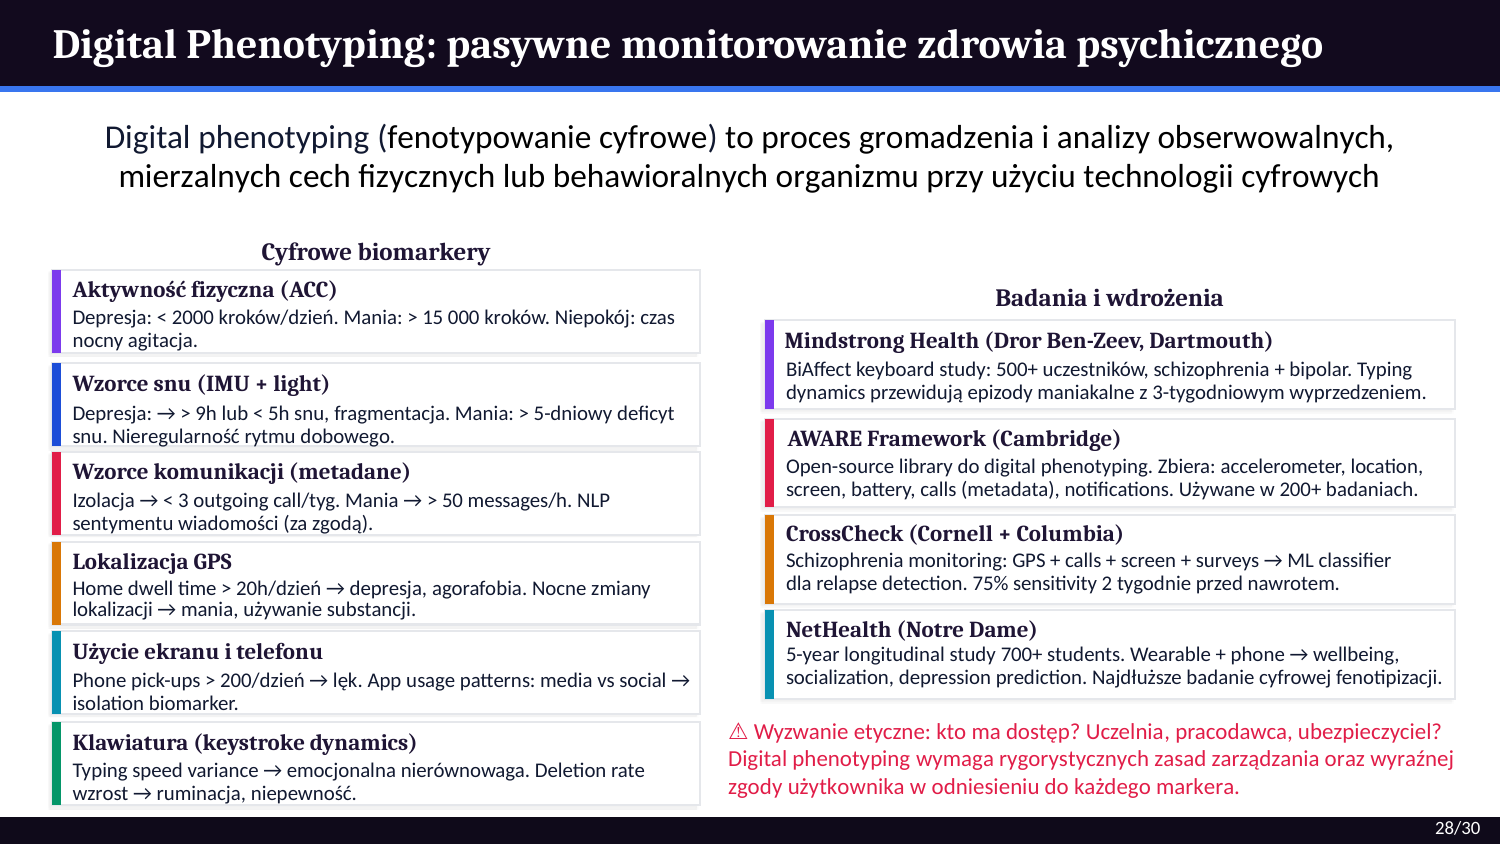

Digital Phenotyping: pasywne monitorowanie zdrowia psychicznego
Digital phenotyping (fenotypowanie cyfrowe) to proces gromadzenia i analizy obserwowalnych, mierzalnych cech fizycznych lub behawioralnych organizmu przy użyciu technologii cyfrowych
Cyfrowe biomarkery
Aktywność fizyczna (ACC)
Depresja: < 2000 kroków/dzień. Mania: > 15 000 kroków. Niepokój: czas nocny agitacja.
Wzorce snu (IMU + light)
Depresja: → > 9h lub < 5h snu, fragmentacja. Mania: > 5-dniowy deficyt snu. Nieregularność rytmu dobowego.
Wzorce komunikacji (metadane)
Izolacja → < 3 outgoing call/tyg. Mania → > 50 messages/h. NLP sentymentu wiadomości (za zgodą).
Lokalizacja GPS
Home dwell time > 20h/dzień → depresja, agorafobia. Nocne zmiany lokalizacji → mania, używanie substancji.
Użycie ekranu i telefonu
Phone pick-ups > 200/dzień → lęk. App usage patterns: media vs social → isolation biomarker.
Klawiatura (keystroke dynamics)
Typing speed variance → emocjonalna nierównowaga. Deletion rate wzrost → ruminacja, niepewność.
Badania i wdrożenia
Mindstrong Health (Dror Ben-Zeev, Dartmouth)
BiAffect keyboard study: 500+ uczestników, schizophrenia + bipolar. Typing dynamics przewidują epizody maniakalne z 3-tygodniowym wyprzedzeniem.
AWARE Framework (Cambridge)
Open-source library do digital phenotyping. Zbiera: accelerometer, location, screen, battery, calls (metadata), notifications. Używane w 200+ badaniach.
CrossCheck (Cornell + Columbia)
Schizophrenia monitoring: GPS + calls + screen + surveys → ML classifier
dla relapse detection. 75% sensitivity 2 tygodnie przed nawrotem.
NetHealth (Notre Dame)
5-year longitudinal study 700+ students. Wearable + phone → wellbeing, socialization, depression prediction. Najdłuższe badanie cyfrowej fenotipizacji.
⚠ Wyzwanie etyczne: kto ma dostęp? Uczelnia, pracodawca, ubezpieczyciel? Digital phenotyping wymaga rygorystycznych zasad zarządzania oraz wyraźnej zgody użytkownika w odniesieniu do każdego markera.